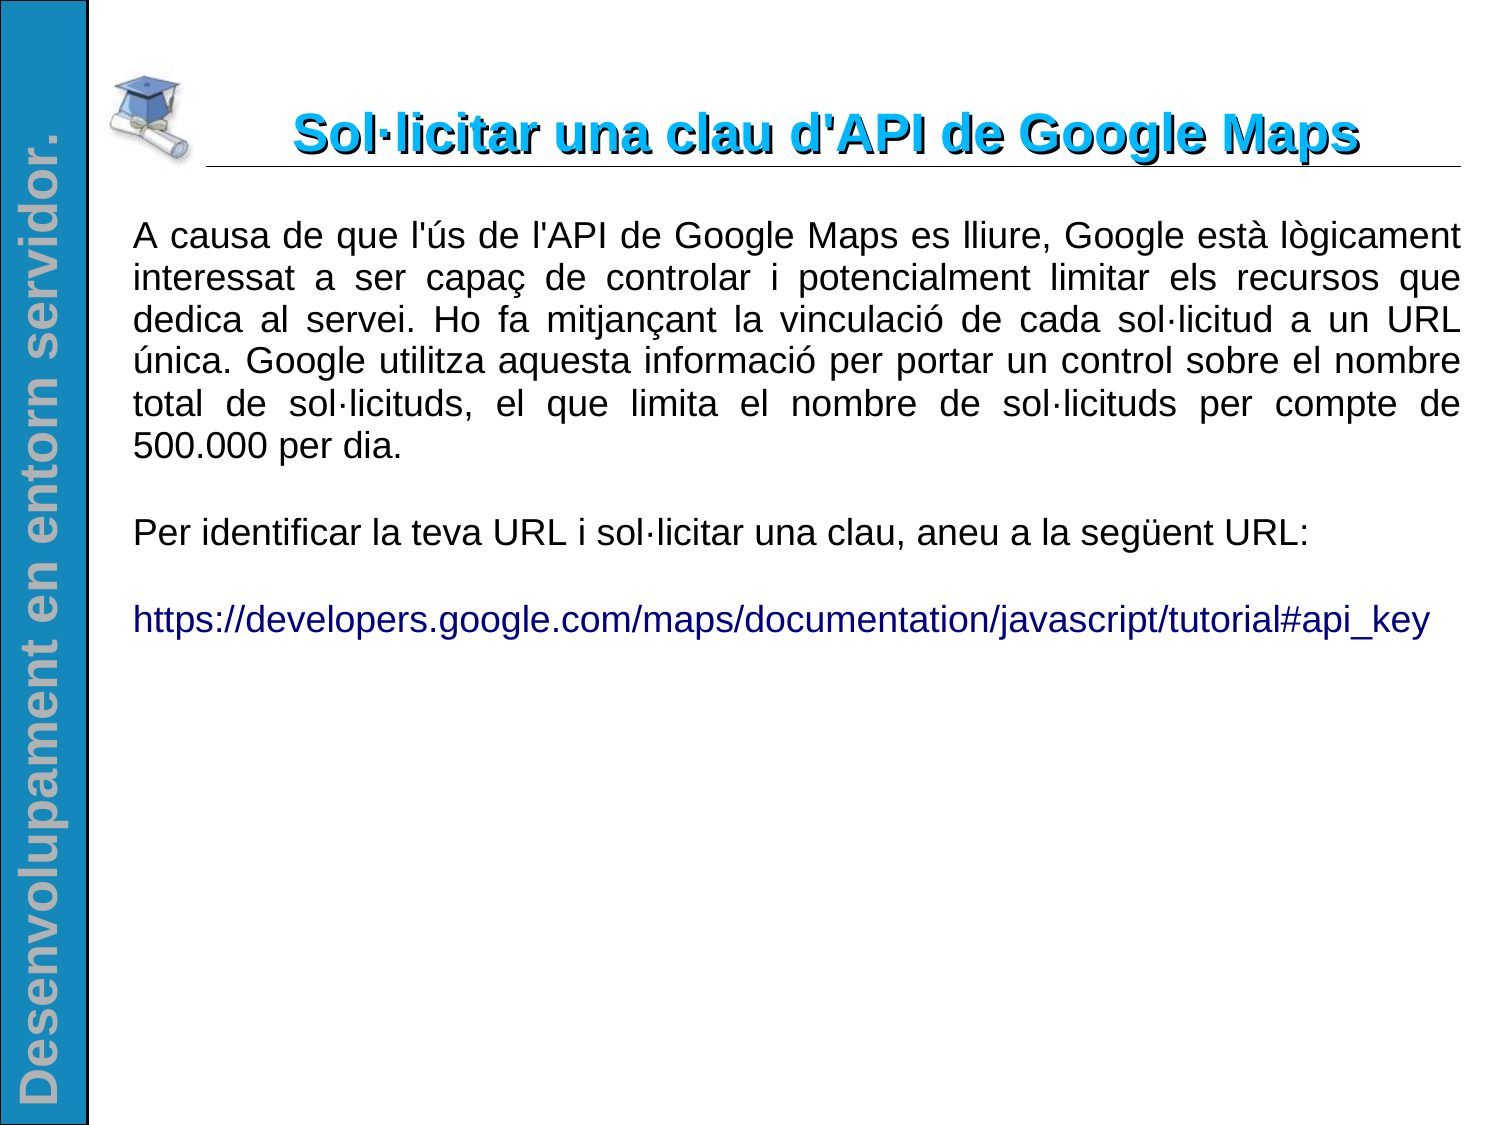

# Sol·licitar una clau d'API de Google Maps
A causa de que l'ús de l'API de Google Maps es lliure, Google està lògicament interessat a ser capaç de controlar i potencialment limitar els recursos que dedica al servei. Ho fa mitjançant la vinculació de cada sol·licitud a un URL única. Google utilitza aquesta informació per portar un control sobre el nombre total de sol·licituds, el que limita el nombre de sol·licituds per compte de 500.000 per dia.
Per identificar la teva URL i sol·licitar una clau, aneu a la següent URL:
https://developers.google.com/maps/documentation/javascript/tutorial#api_key